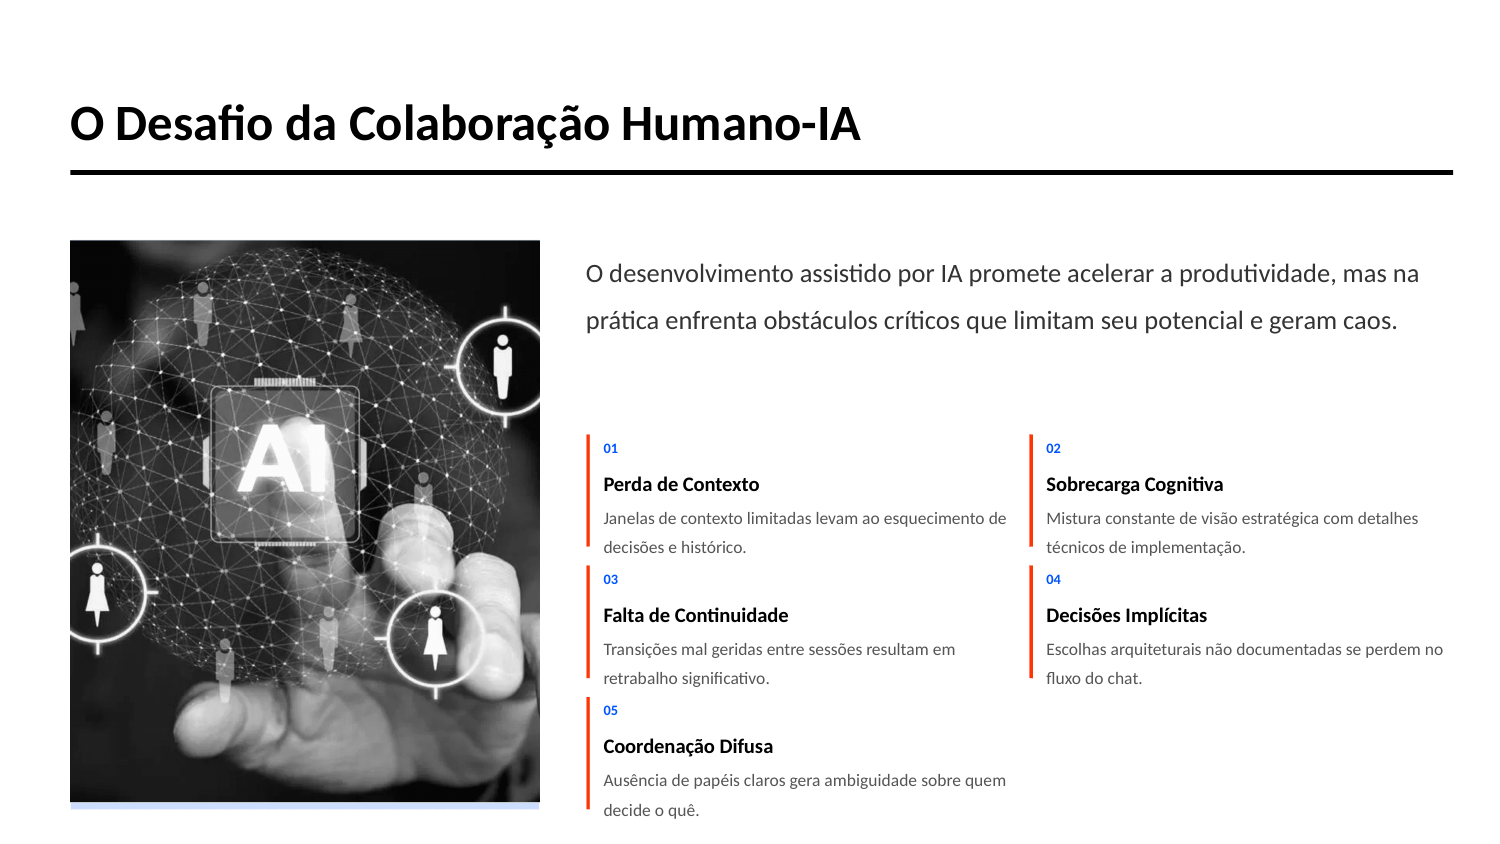

O Desafio da Colaboração Humano-IA
O desenvolvimento assistido por IA promete acelerar a produtividade, mas na prática enfrenta obstáculos críticos que limitam seu potencial e geram caos.
01
02
Perda de Contexto
Sobrecarga Cognitiva
Janelas de contexto limitadas levam ao esquecimento de decisões e histórico.
Mistura constante de visão estratégica com detalhes técnicos de implementação.
03
04
Falta de Continuidade
Decisões Implícitas
Transições mal geridas entre sessões resultam em retrabalho significativo.
Escolhas arquiteturais não documentadas se perdem no fluxo do chat.
05
Coordenação Difusa
Ausência de papéis claros gera ambiguidade sobre quem decide o quê.